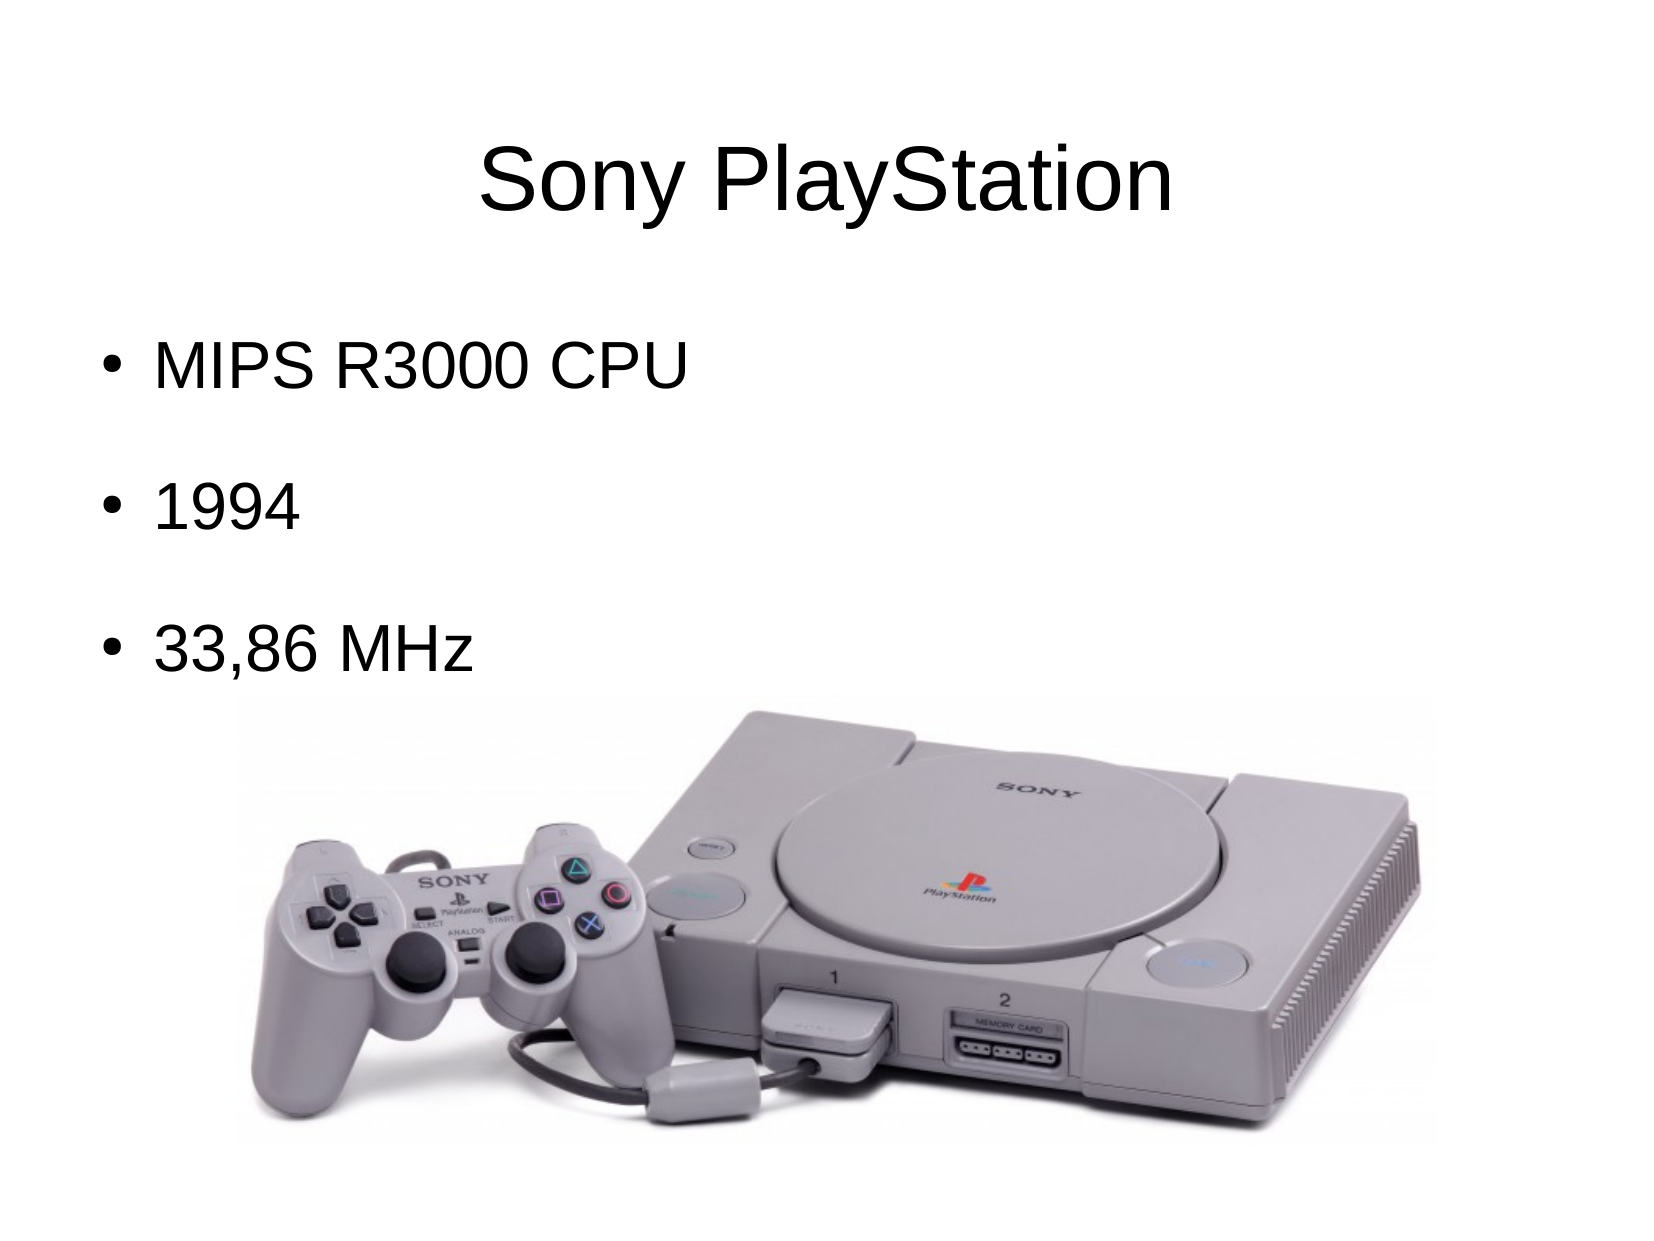

# Sony PlayStation
MIPS R3000 CPU
1994
33,86 MHz